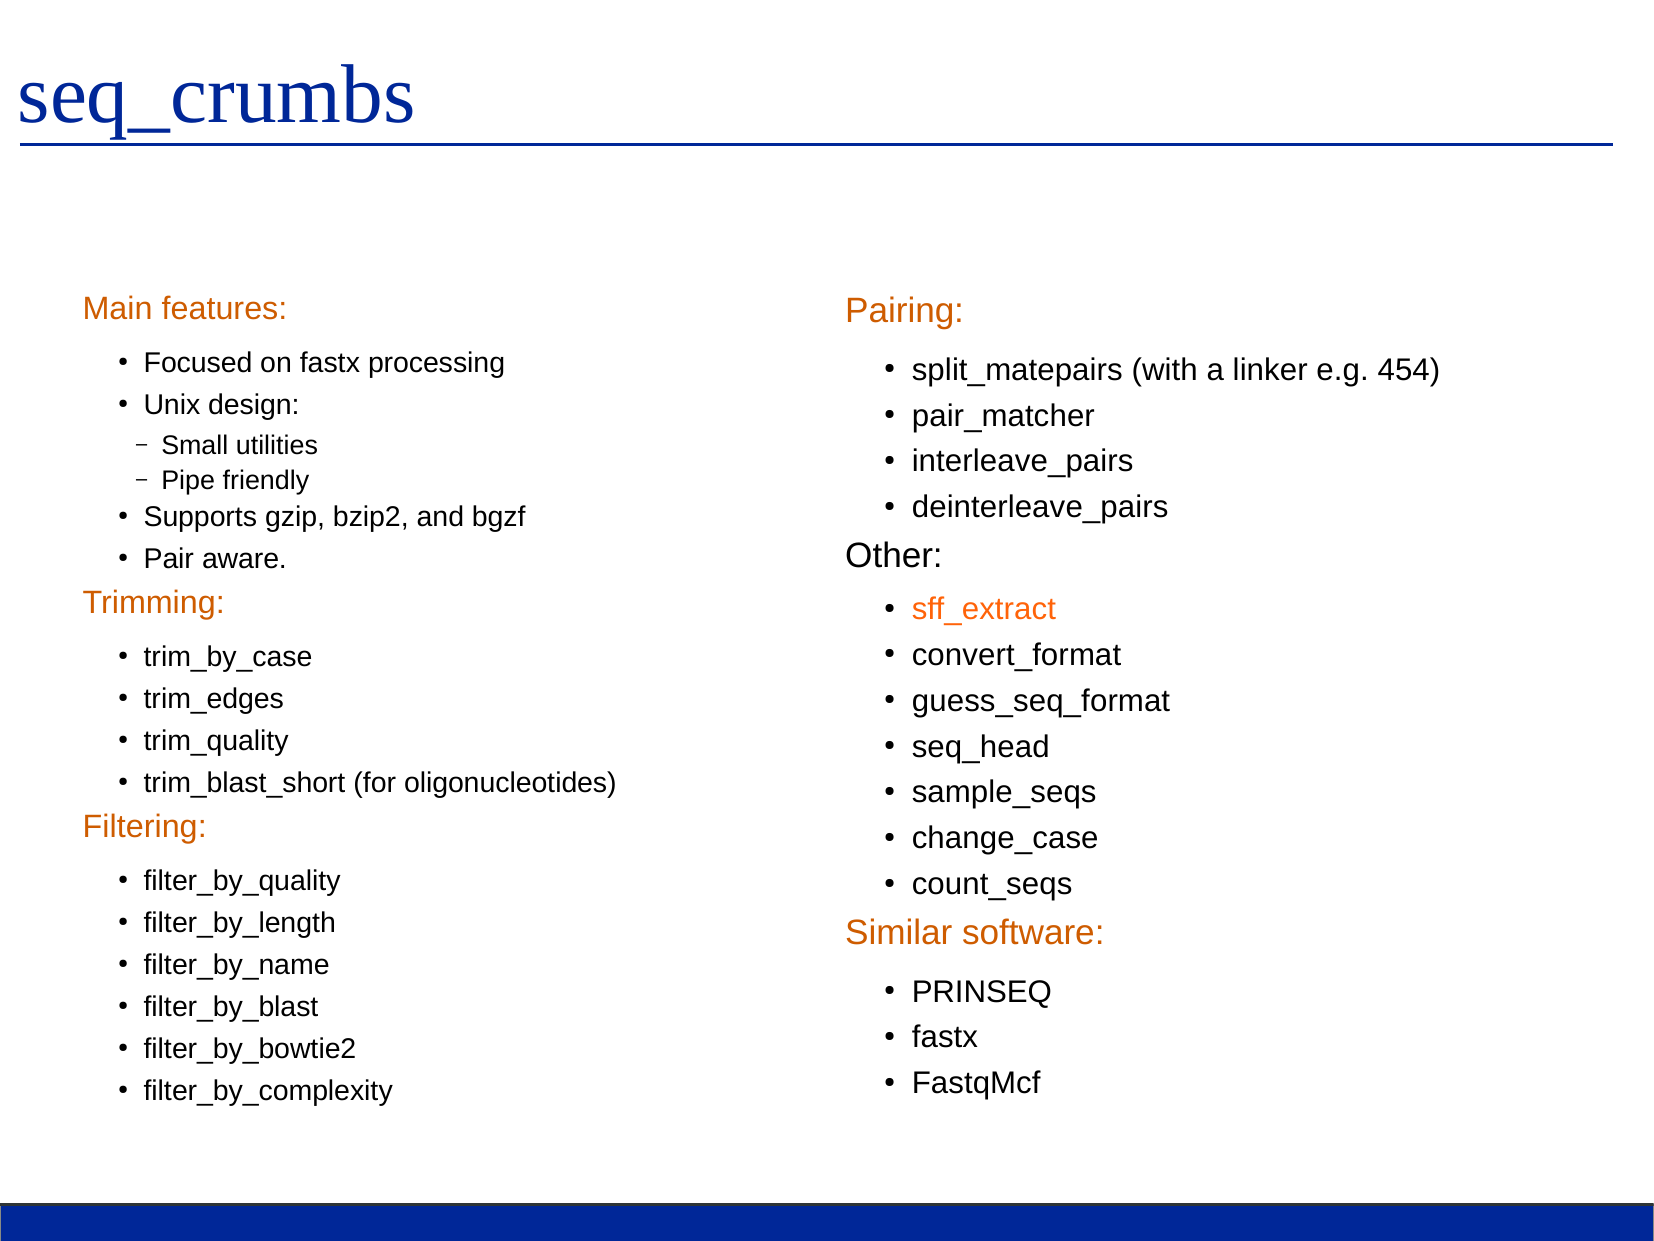

# seq_crumbs
Main features:
Focused on fastx processing
Unix design:
Small utilities
Pipe friendly
Supports gzip, bzip2, and bgzf
Pair aware.
Trimming:
trim_by_case
trim_edges
trim_quality
trim_blast_short (for oligonucleotides)
Filtering:
filter_by_quality
filter_by_length
filter_by_name
filter_by_blast
filter_by_bowtie2
filter_by_complexity
Pairing:
split_matepairs (with a linker e.g. 454)
pair_matcher
interleave_pairs
deinterleave_pairs
Other:
sff_extract
convert_format
guess_seq_format
seq_head
sample_seqs
change_case
count_seqs
Similar software:
PRINSEQ
fastx
FastqMcf